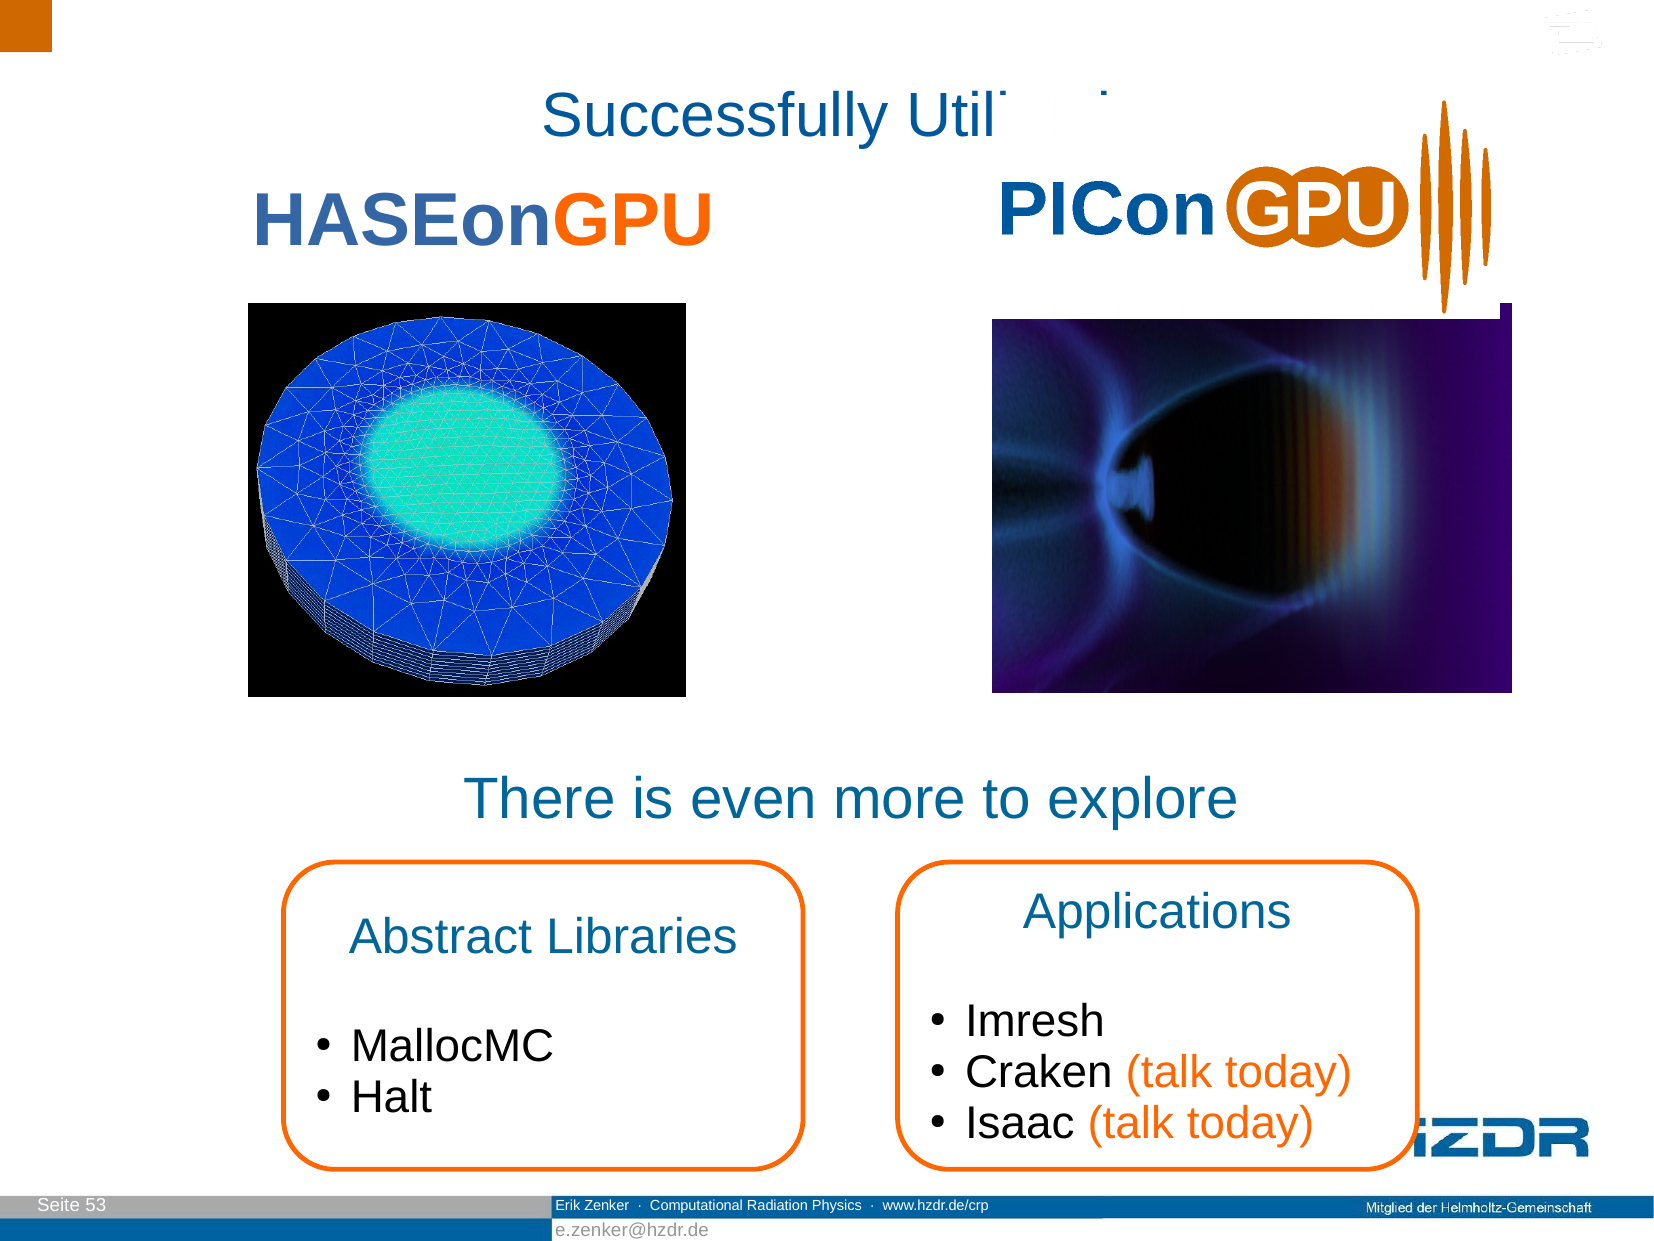

# Successfully Utilized
HASEonGPU
There is even more to explore
Abstract Libraries
MallocMC
Halt
Applications
Imresh
Craken (talk today)
Isaac (talk today)